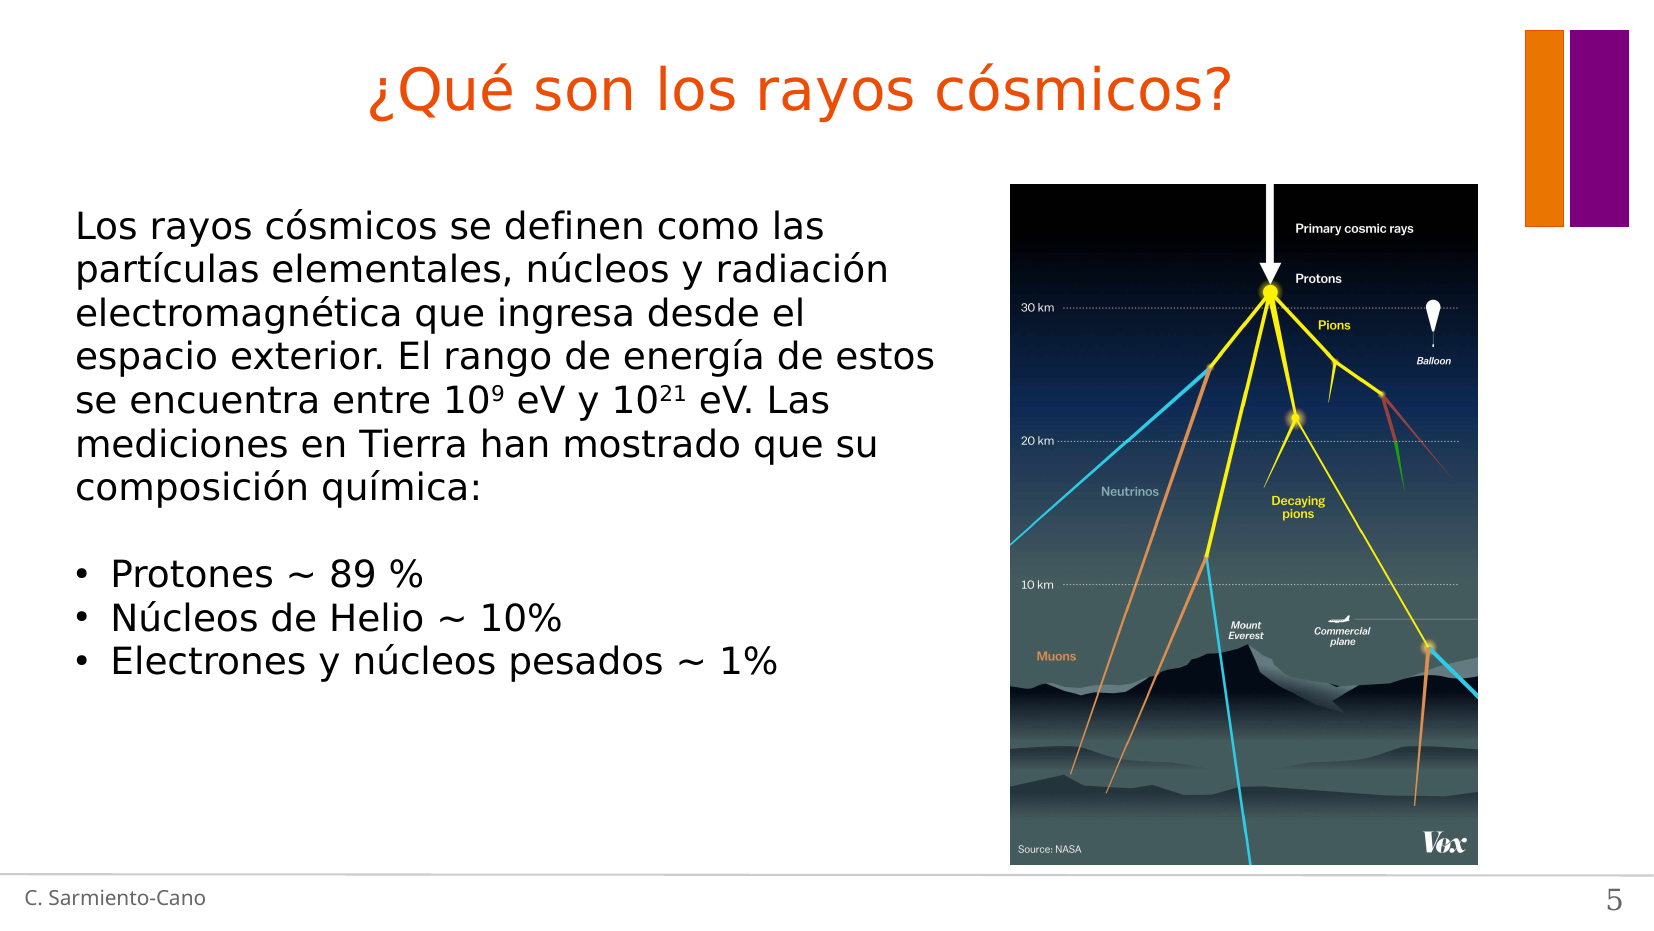

# ¿Qué son los rayos cósmicos?
Los rayos cósmicos se definen como las partículas elementales, núcleos y radiación electromagnética que ingresa desde el espacio exterior. El rango de energía de estos se encuentra entre 109 eV y 1021 eV. Las mediciones en Tierra han mostrado que su composición química:
Protones ~ 89 %
Núcleos de Helio ~ 10%
Electrones y núcleos pesados ~ 1%
5